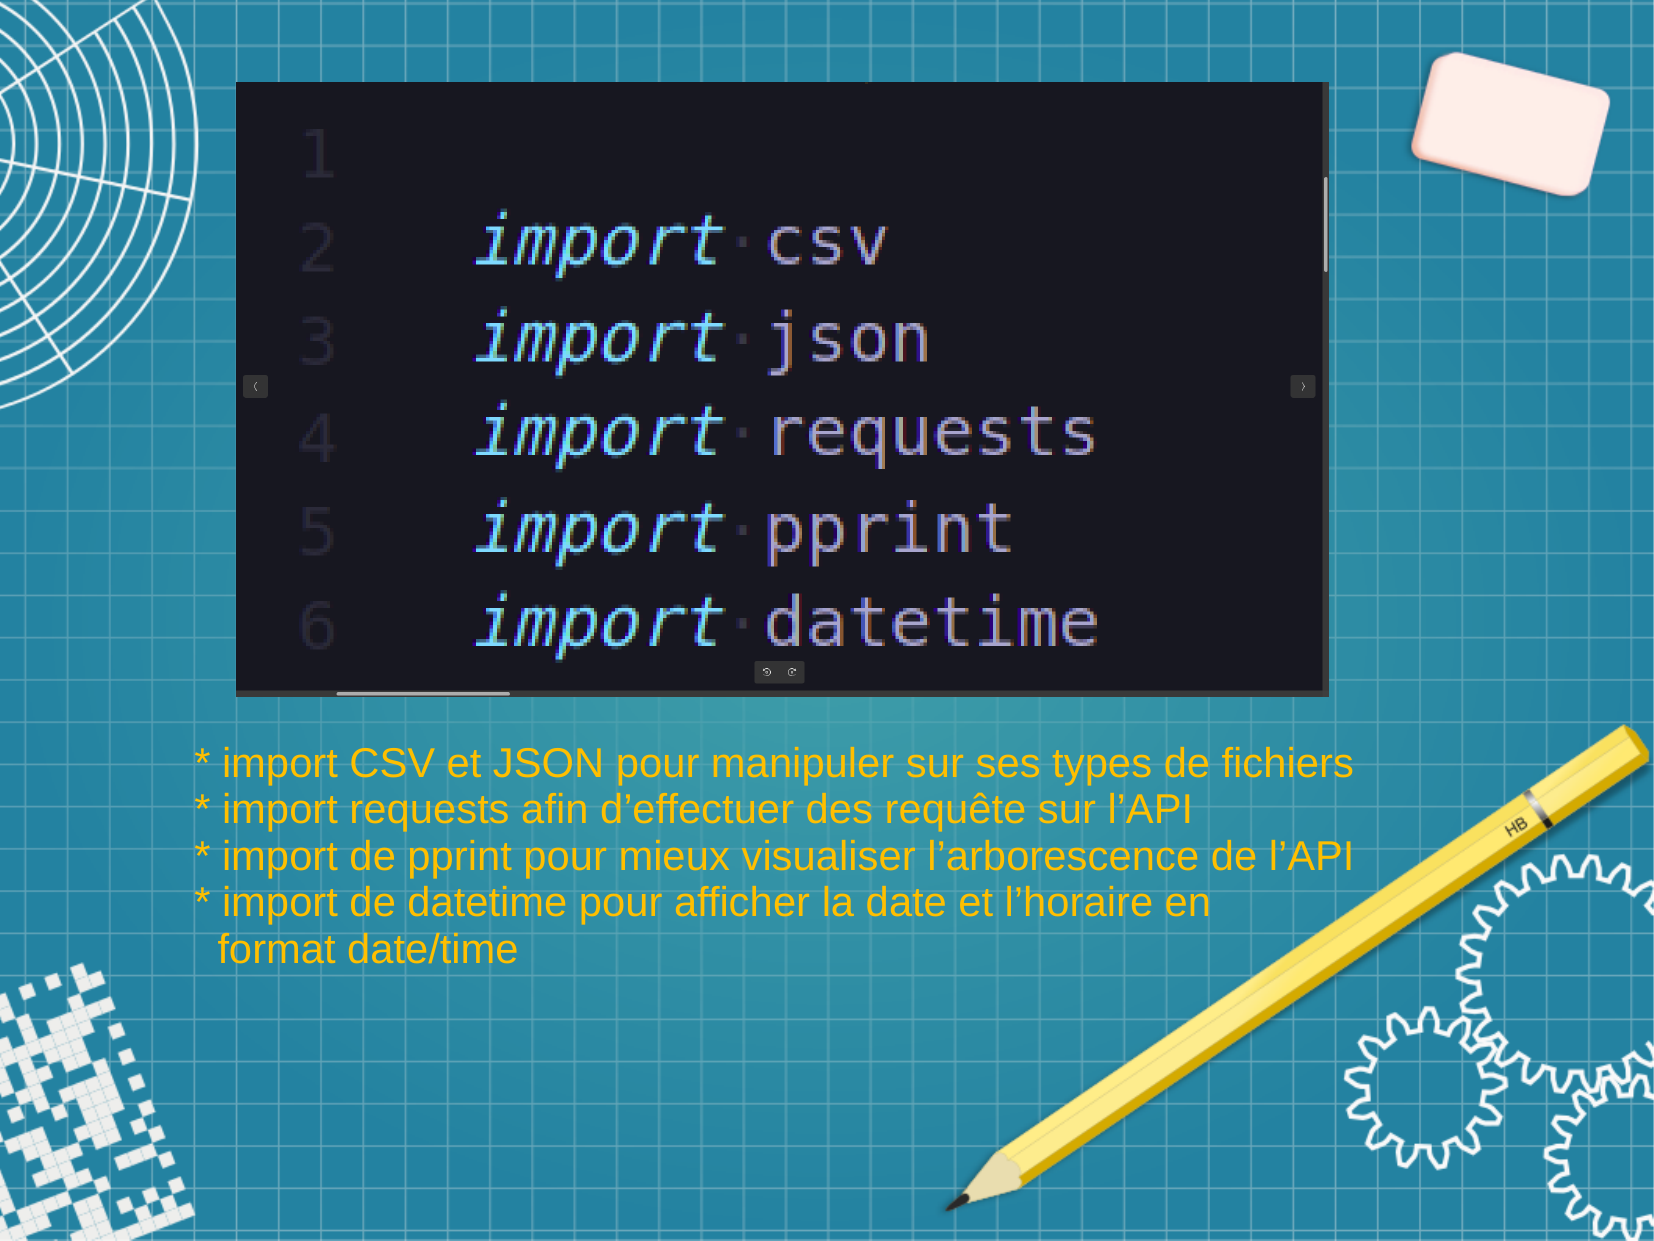

* import CSV et JSON pour manipuler sur ses types de fichiers
* import requests afin d’effectuer des requête sur l’API
* import de pprint pour mieux visualiser l’arborescence de l’API
* import de datetime pour afficher la date et l’horaire en
 format date/time